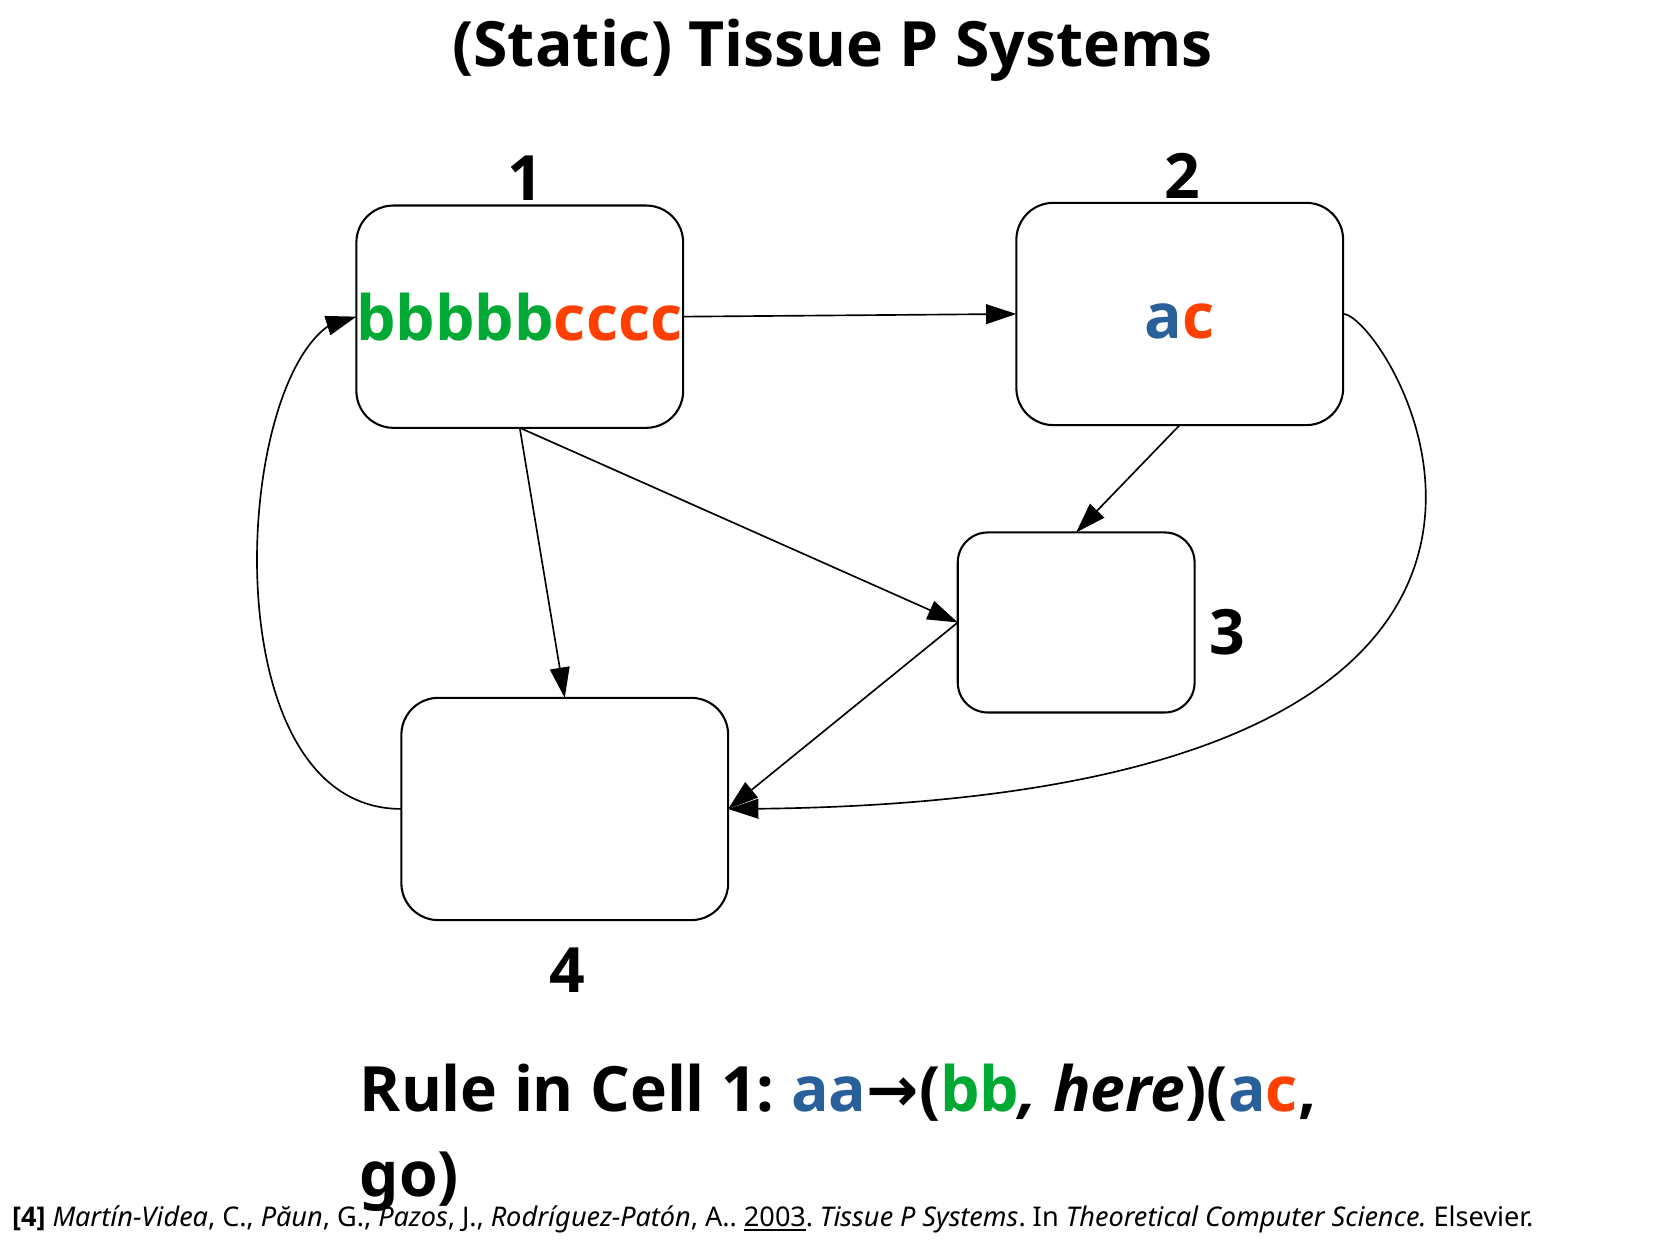

# (Static) Tissue P Systems
2
1
ac
bbbbbcccc
3
4
Rule in Cell 1: aa→(bb, here)(ac, go)
[4] Martín-Videa, C., Păun, G., Pazos, J., Rodríguez-Patón, A.. 2003. Tissue P Systems. In Theoretical Computer Science. Elsevier.